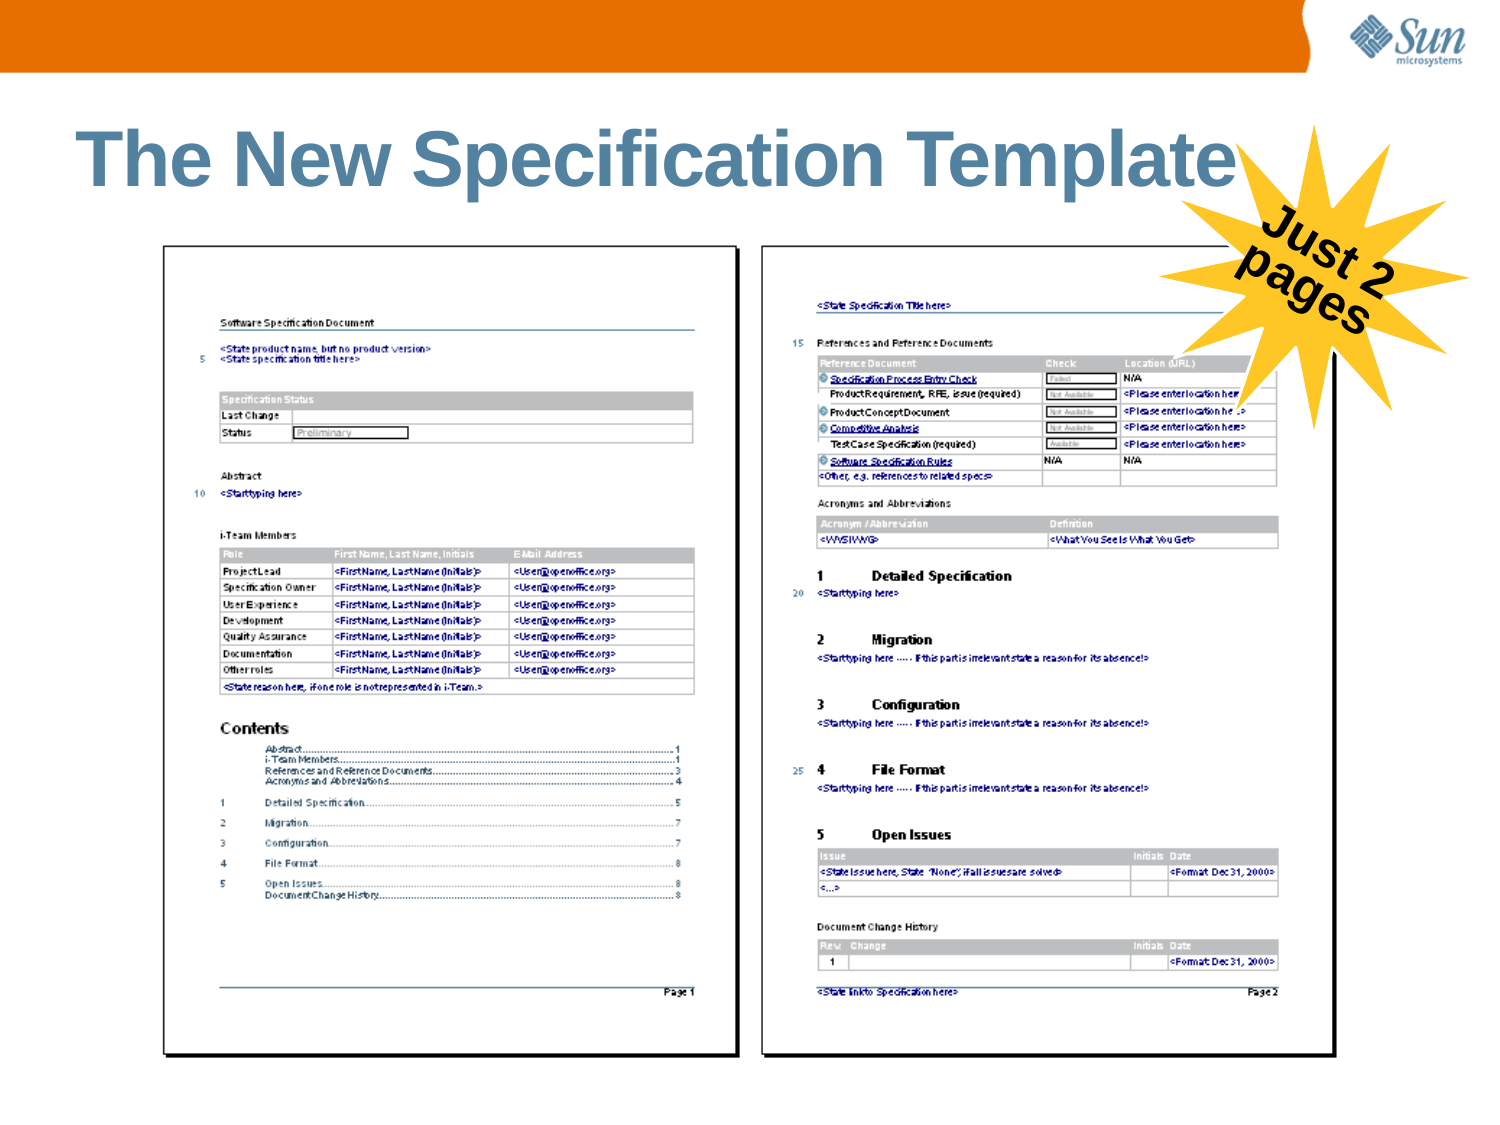

Just 2
pages
# The New Specification Template